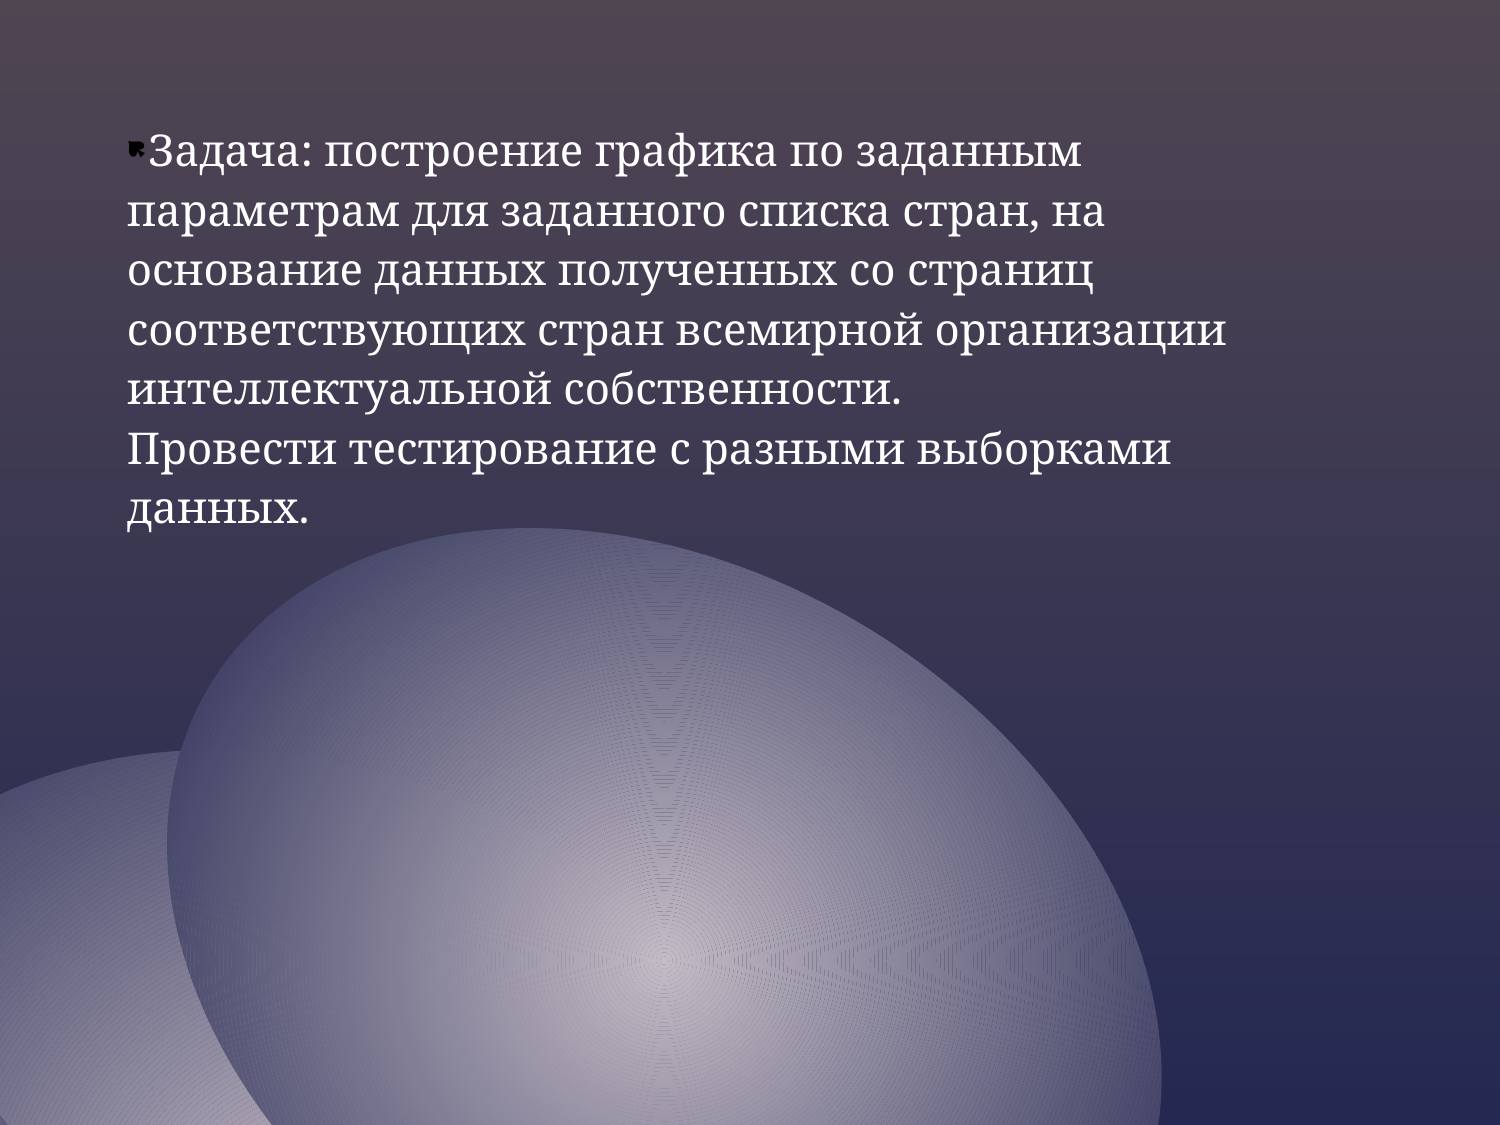

# Задача: построение графика по заданным параметрам для заданного списка стран, на основание данных полученных со страниц соответствующих стран всемирной организации интеллектуальной собственности. Провести тестирование с разными выборками данных.